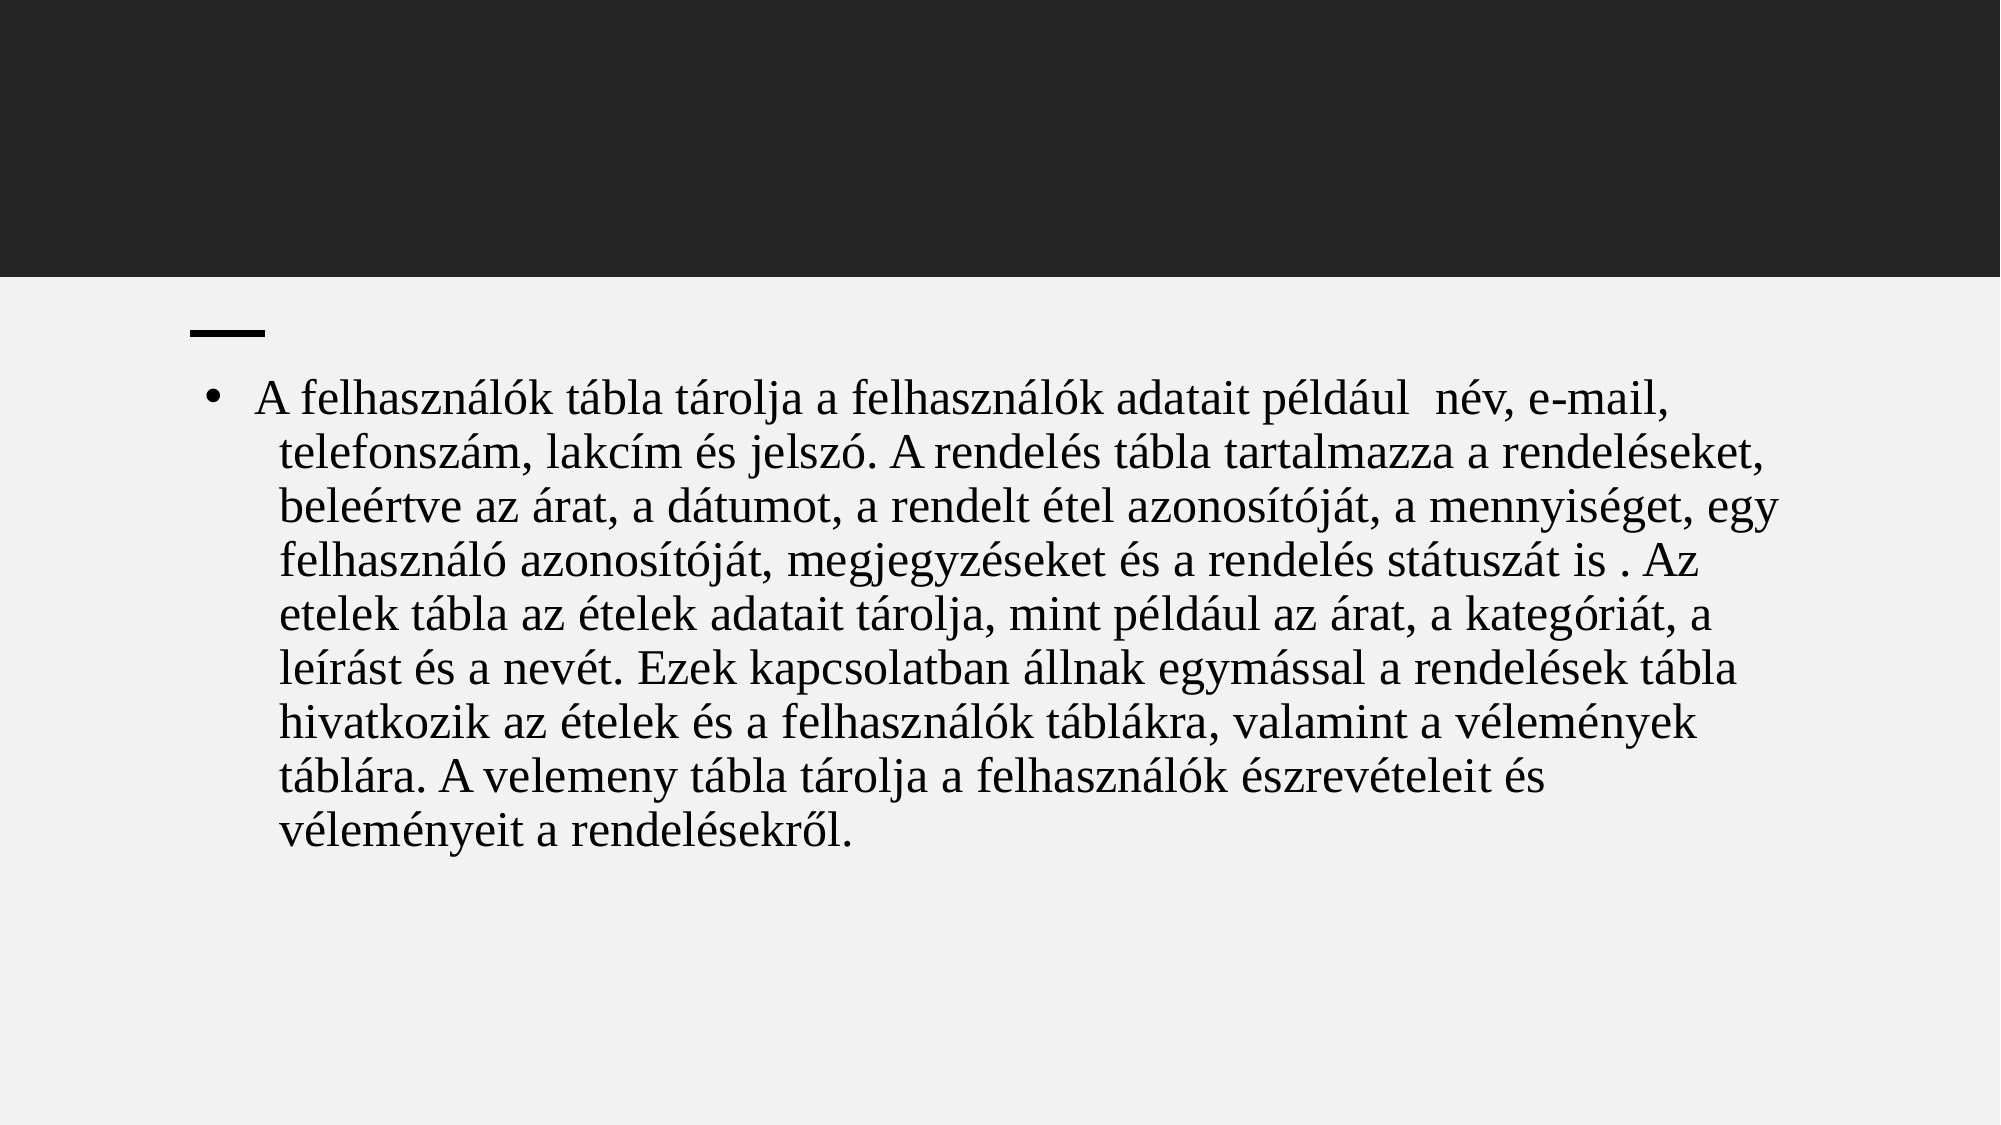

#
 A felhasználók tábla tárolja a felhasználók adatait például név, e-mail, telefonszám, lakcím és jelszó. A rendelés tábla tartalmazza a rendeléseket, beleértve az árat, a dátumot, a rendelt étel azonosítóját, a mennyiséget, egy felhasználó azonosítóját, megjegyzéseket és a rendelés státuszát is . Az etelek tábla az ételek adatait tárolja, mint például az árat, a kategóriát, a leírást és a nevét. Ezek kapcsolatban állnak egymással a rendelések tábla hivatkozik az ételek és a felhasználók táblákra, valamint a vélemények táblára. A velemeny tábla tárolja a felhasználók észrevételeit és véleményeit a rendelésekről.